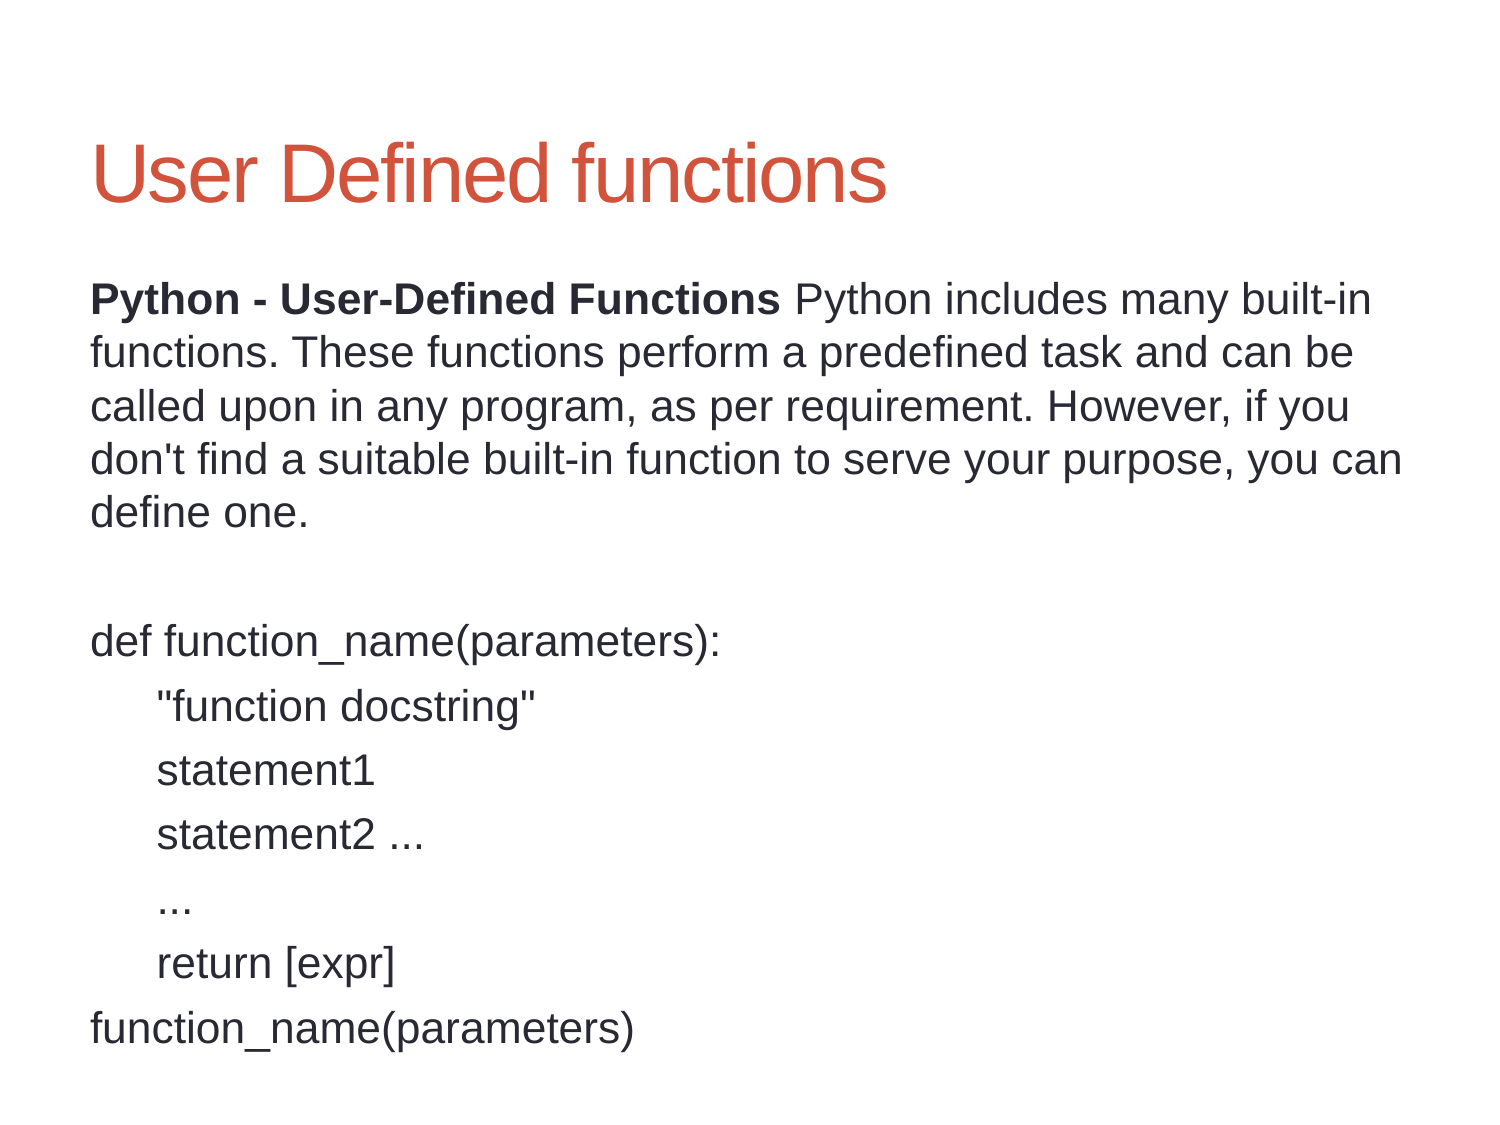

# User Defined functions
Python - User-Defined Functions Python includes many built-in functions. These functions perform a predefined task and can be called upon in any program, as per requirement. However, if you don't find a suitable built-in function to serve your purpose, you can define one.
def function_name(parameters):
	"function docstring"
	statement1
	statement2 ...
	...
	return [expr]
function_name(parameters)